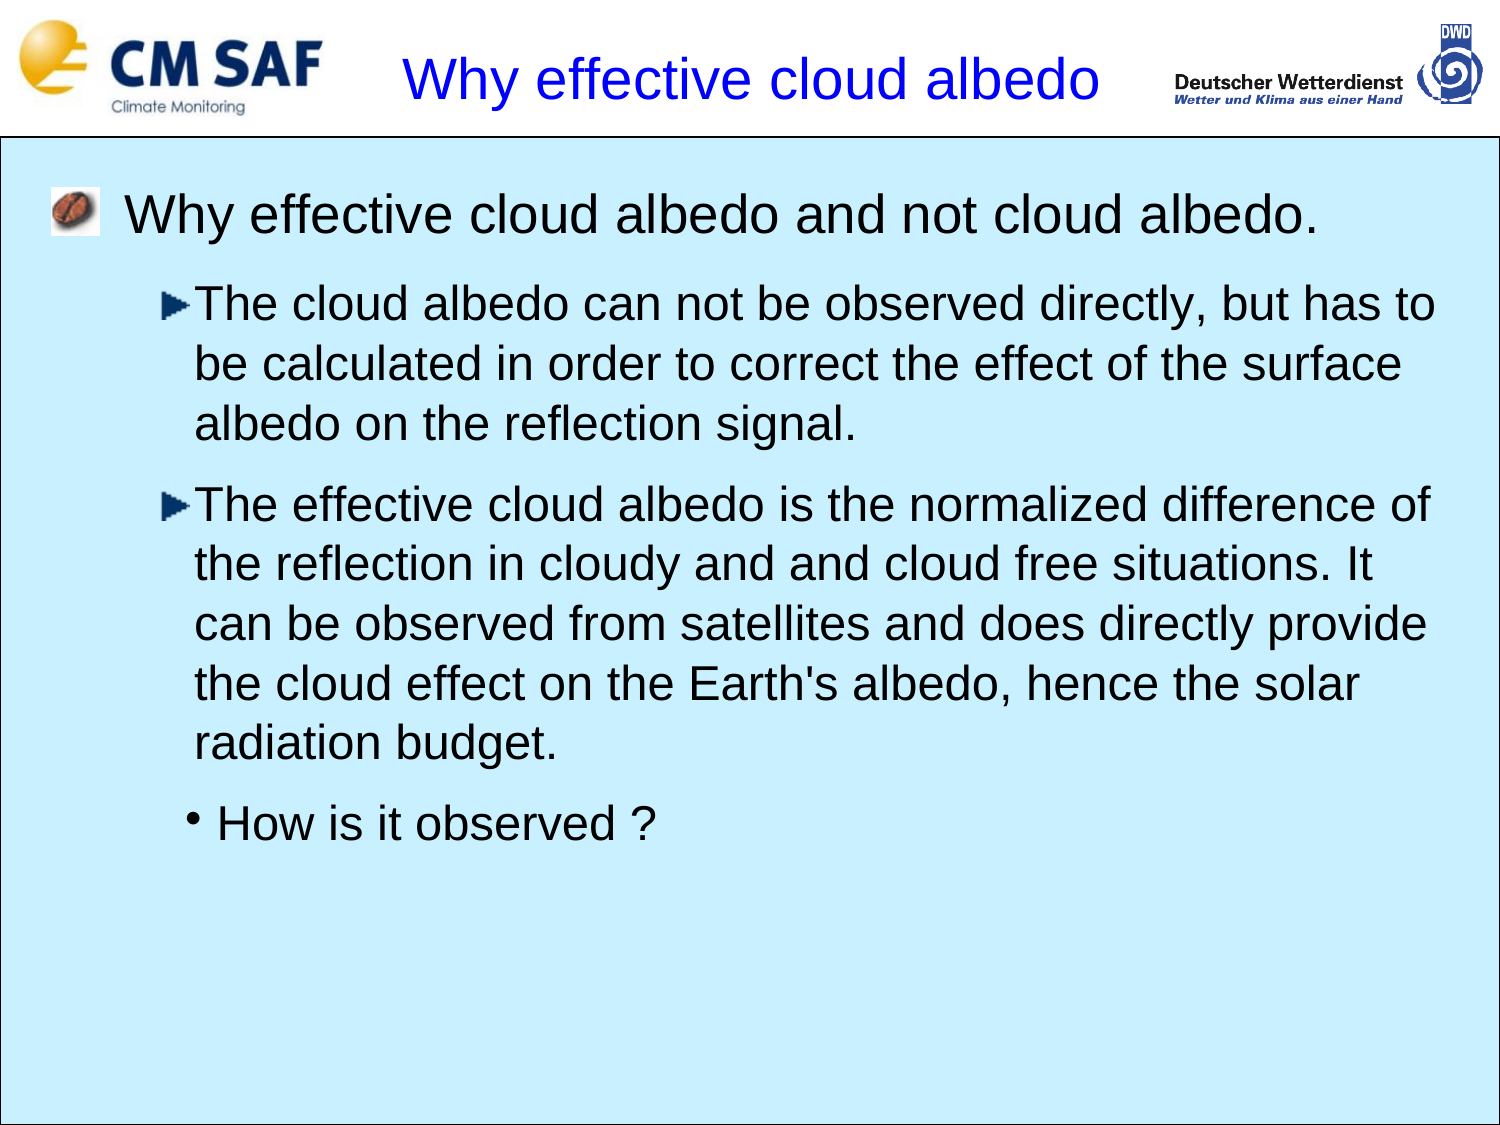

Why effective cloud albedo
# Why effective cloud albedo and not cloud albedo.
The cloud albedo can not be observed directly, but has to be calculated in order to correct the effect of the surface albedo on the reflection signal.
The effective cloud albedo is the normalized difference of the reflection in cloudy and and cloud free situations. It can be observed from satellites and does directly provide the cloud effect on the Earth's albedo, hence the solar radiation budget.
How is it observed ?